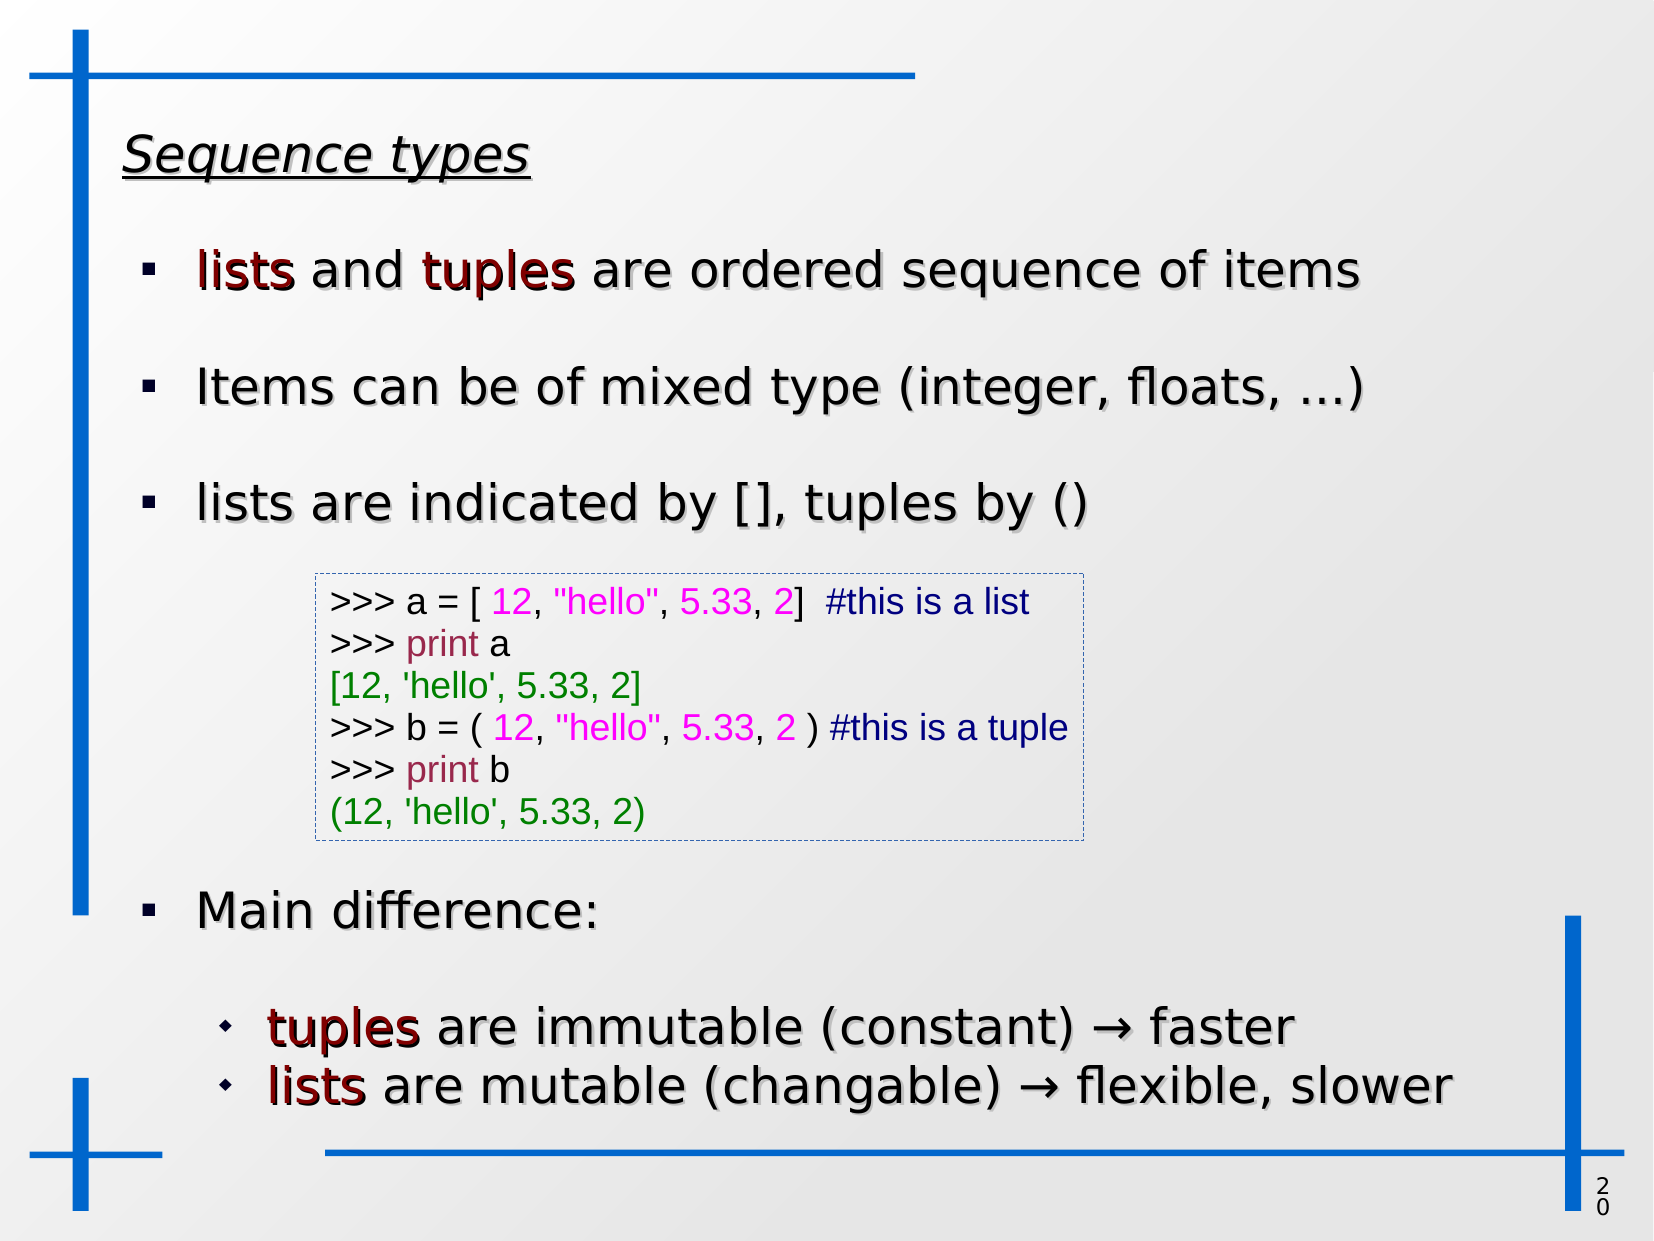

# Sequence types
lists and tuples are ordered sequence of items
Items can be of mixed type (integer, floats, ...)
lists are indicated by [], tuples by ()
Main difference:
tuples are immutable (constant) → faster
lists are mutable (changable) → flexible, slower
>>> a = [ 12, "hello", 5.33, 2] #this is a list
>>> print a
[12, 'hello', 5.33, 2]
>>> b = ( 12, "hello", 5.33, 2 ) #this is a tuple
>>> print b
(12, 'hello', 5.33, 2)